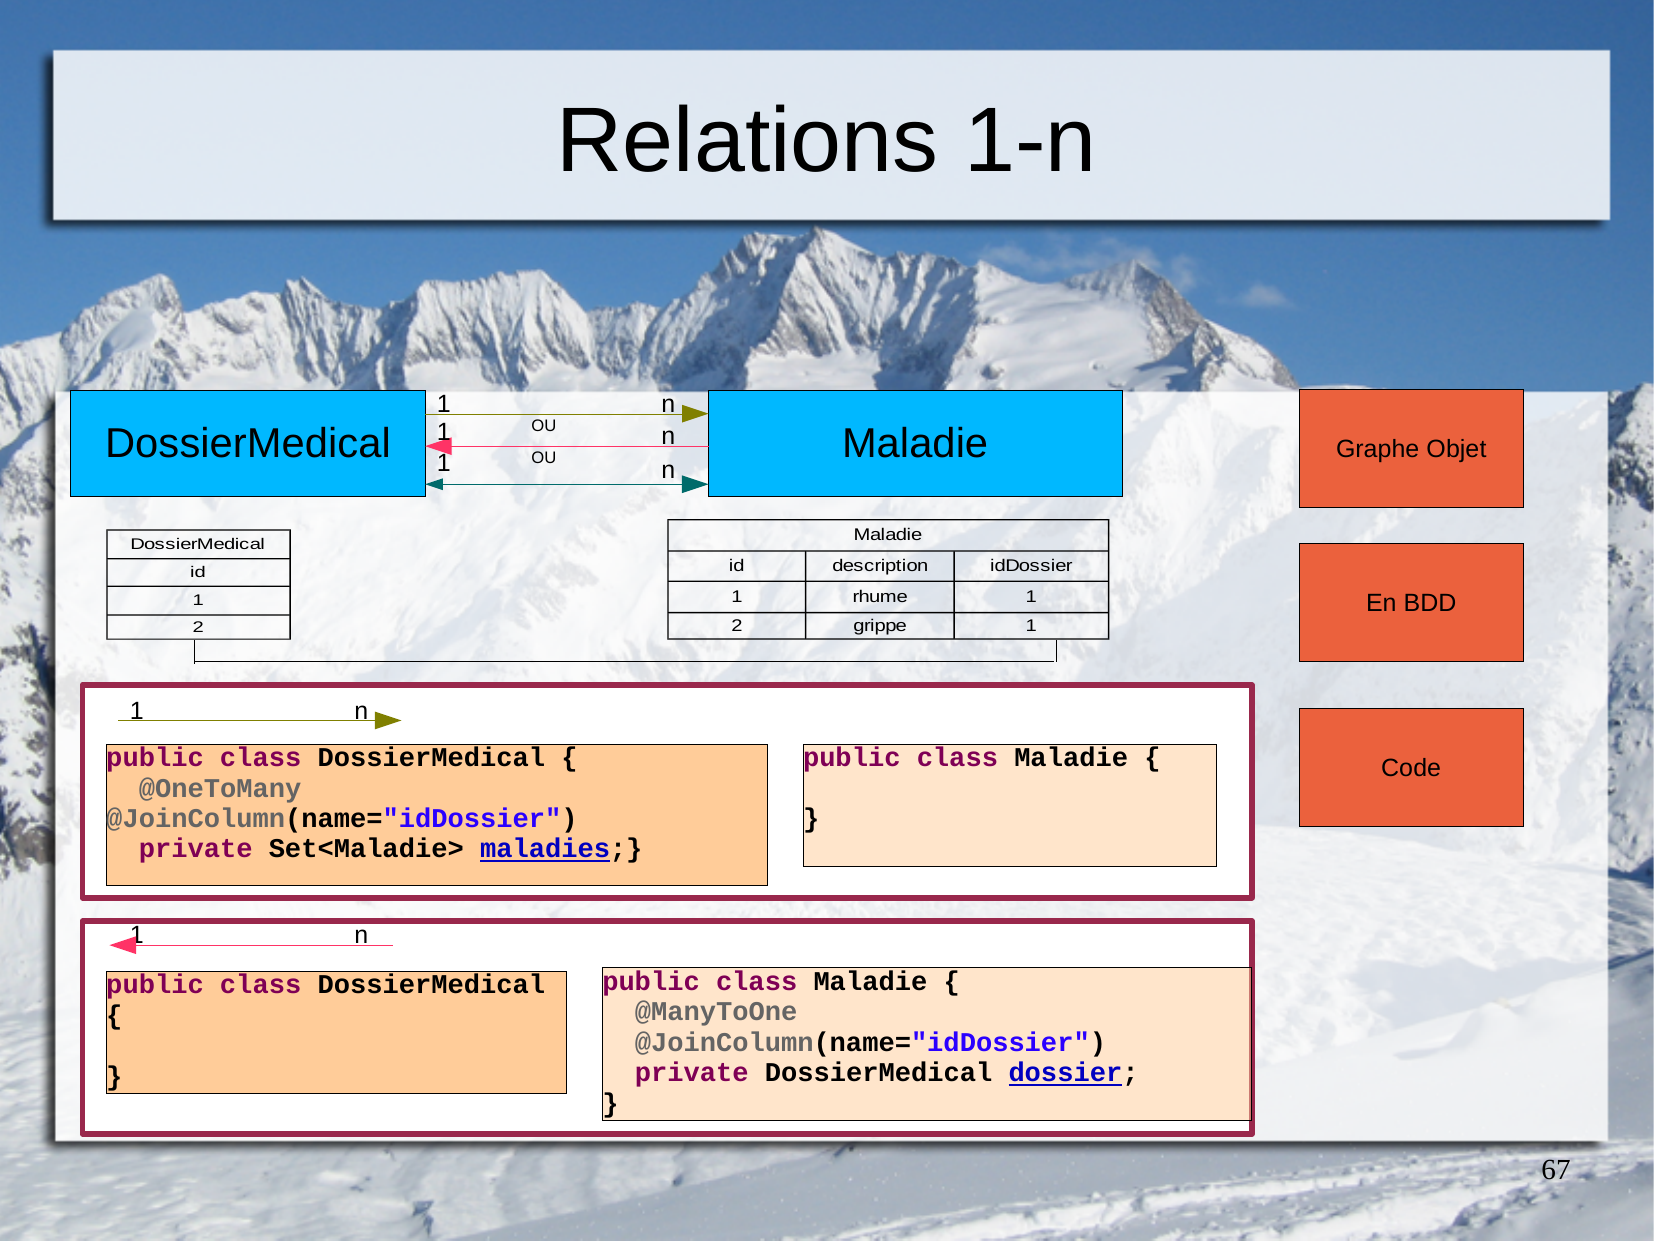

# Relations 1-n
Graphe Objet
DossierMedical
1
n
Maladie
OU
1
n
OU
1
n
En BDD
1
n
Code
public class DossierMedical {
 @OneToMany @JoinColumn(name="idDossier")
 private Set<Maladie> maladies;}
public class Maladie {
}
1
n
public class Maladie {
 @ManyToOne
 @JoinColumn(name="idDossier")
 private DossierMedical dossier;
}
public class DossierMedical {
}
67